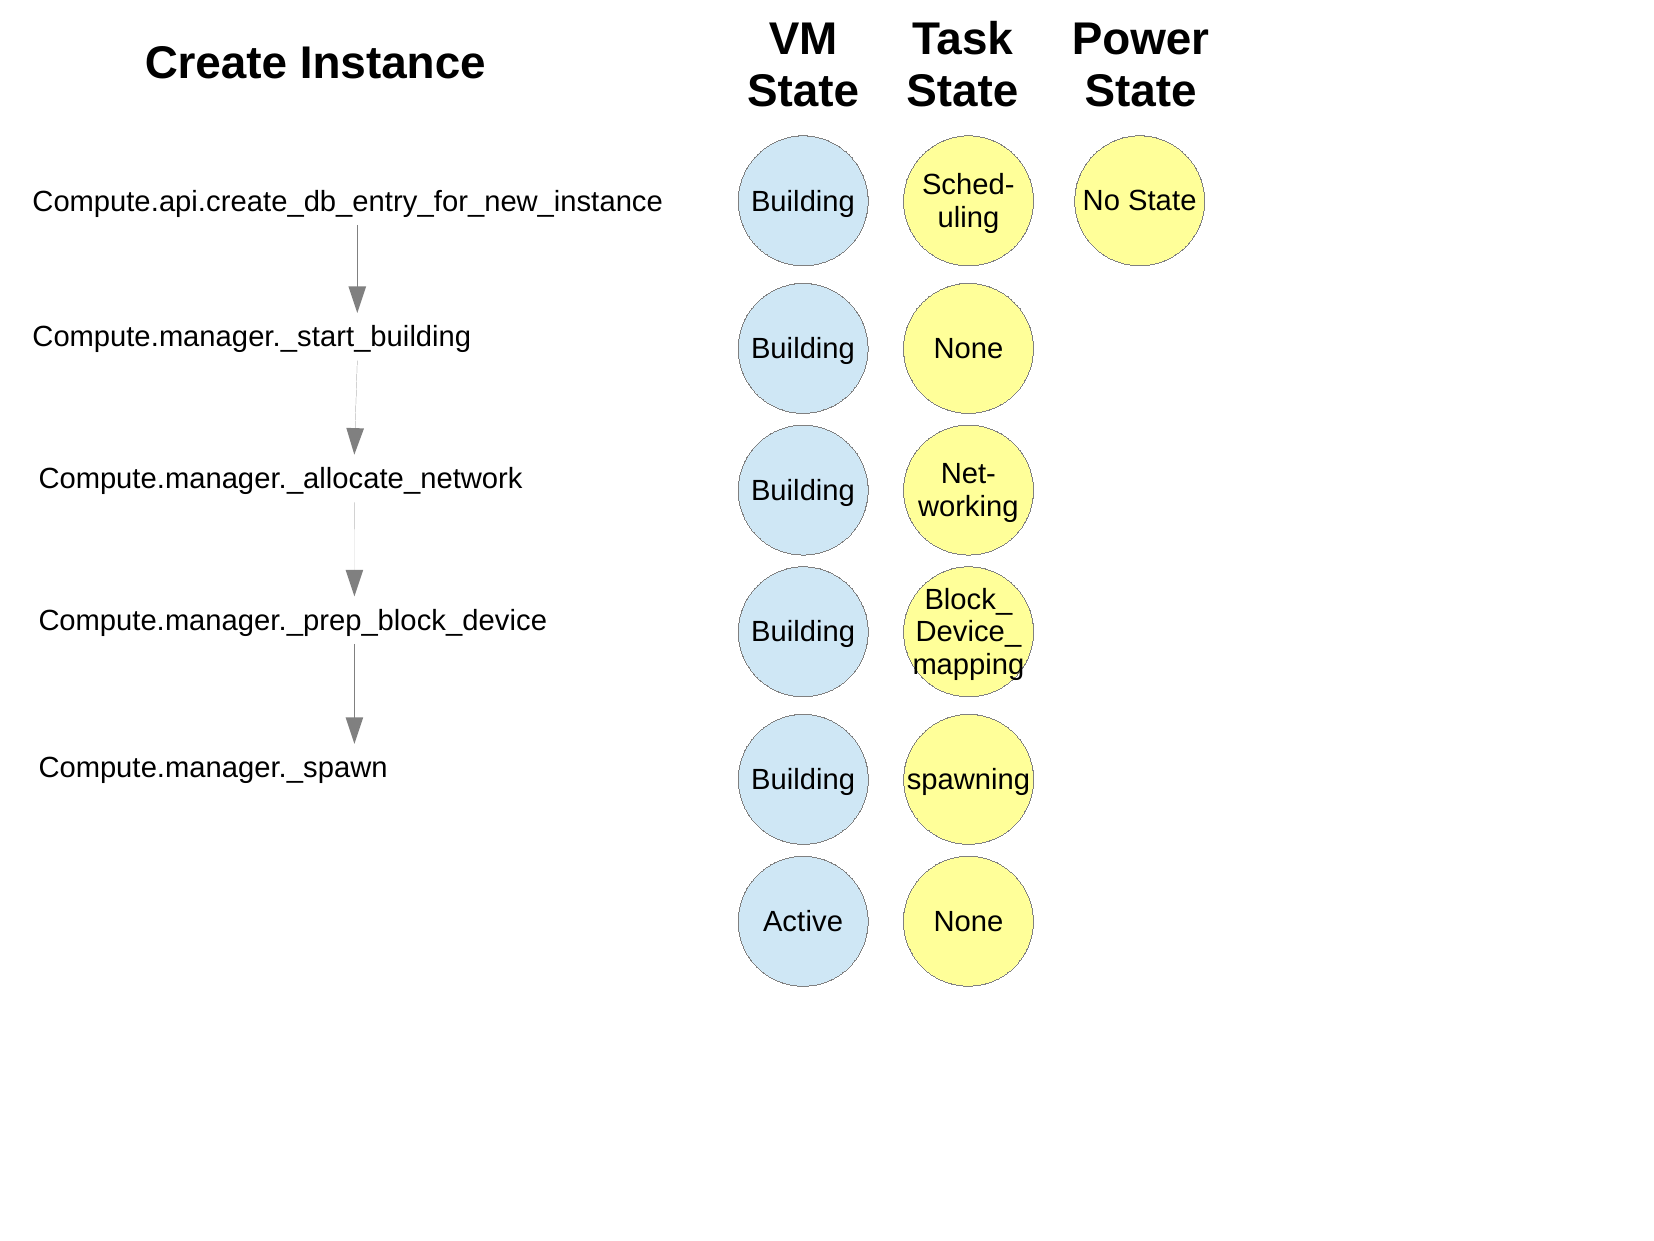

VM
State
Task
State
Power
State
Create Instance
No State
Building
Sched-
uling
Compute.api.create_db_entry_for_new_instance
Building
None
Compute.manager._start_building
Building
Net-
working
Compute.manager._allocate_network
Building
Block_
Device_
mapping
Compute.manager._prep_block_device
Building
spawning
Compute.manager._spawn
None
Active